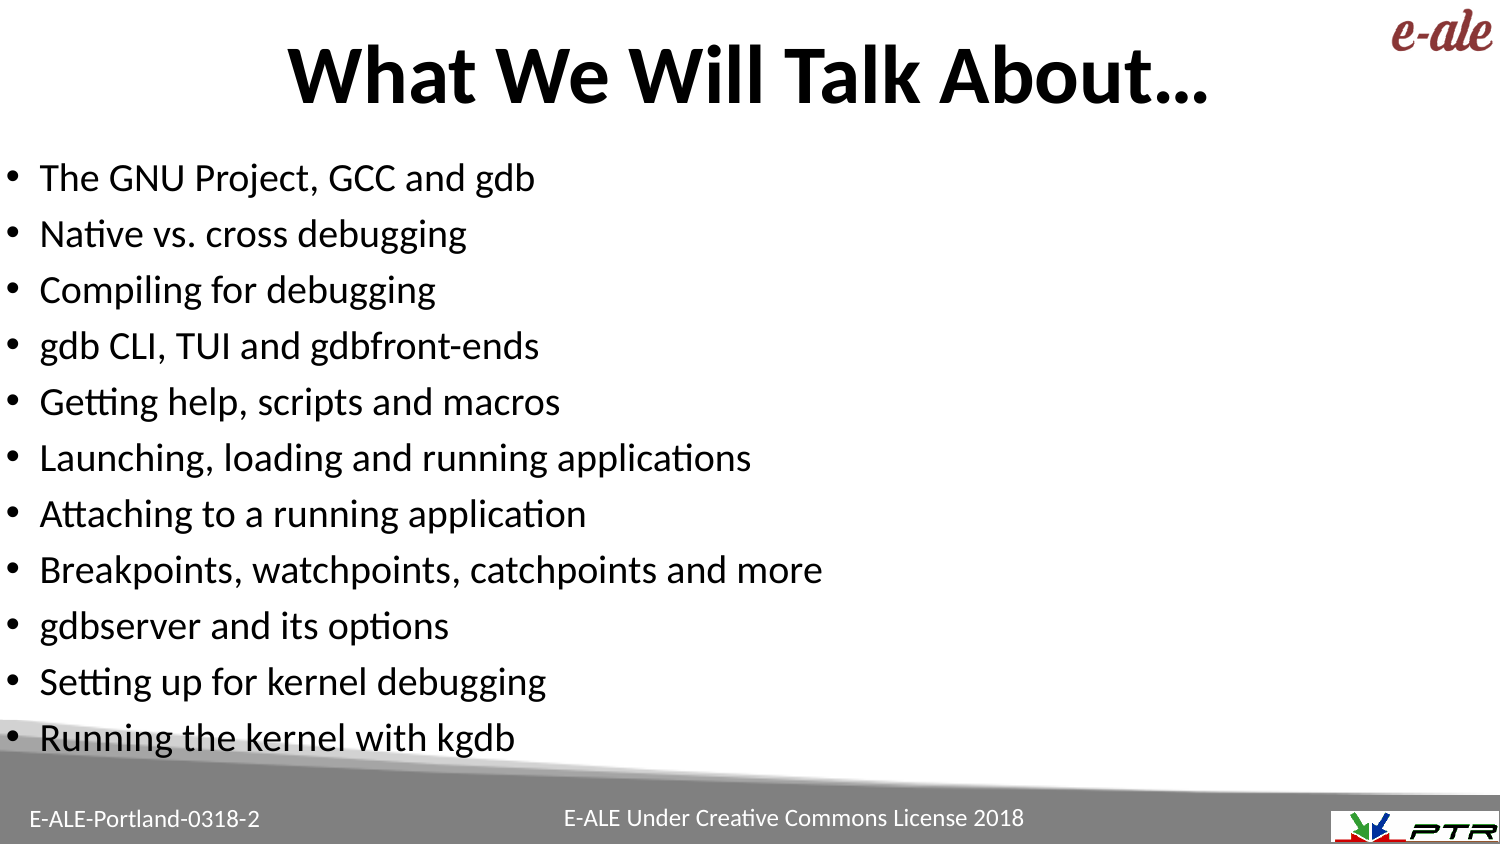

# What We Will Talk About…
The GNU Project, GCC and gdb
Native vs. cross debugging
Compiling for debugging
gdb CLI, TUI and gdbfront-ends
Getting help, scripts and macros
Launching, loading and running applications
Attaching to a running application
Breakpoints, watchpoints, catchpoints and more
gdbserver and its options
Setting up for kernel debugging
Running the kernel with kgdb
E-ALE-Portland-0318-